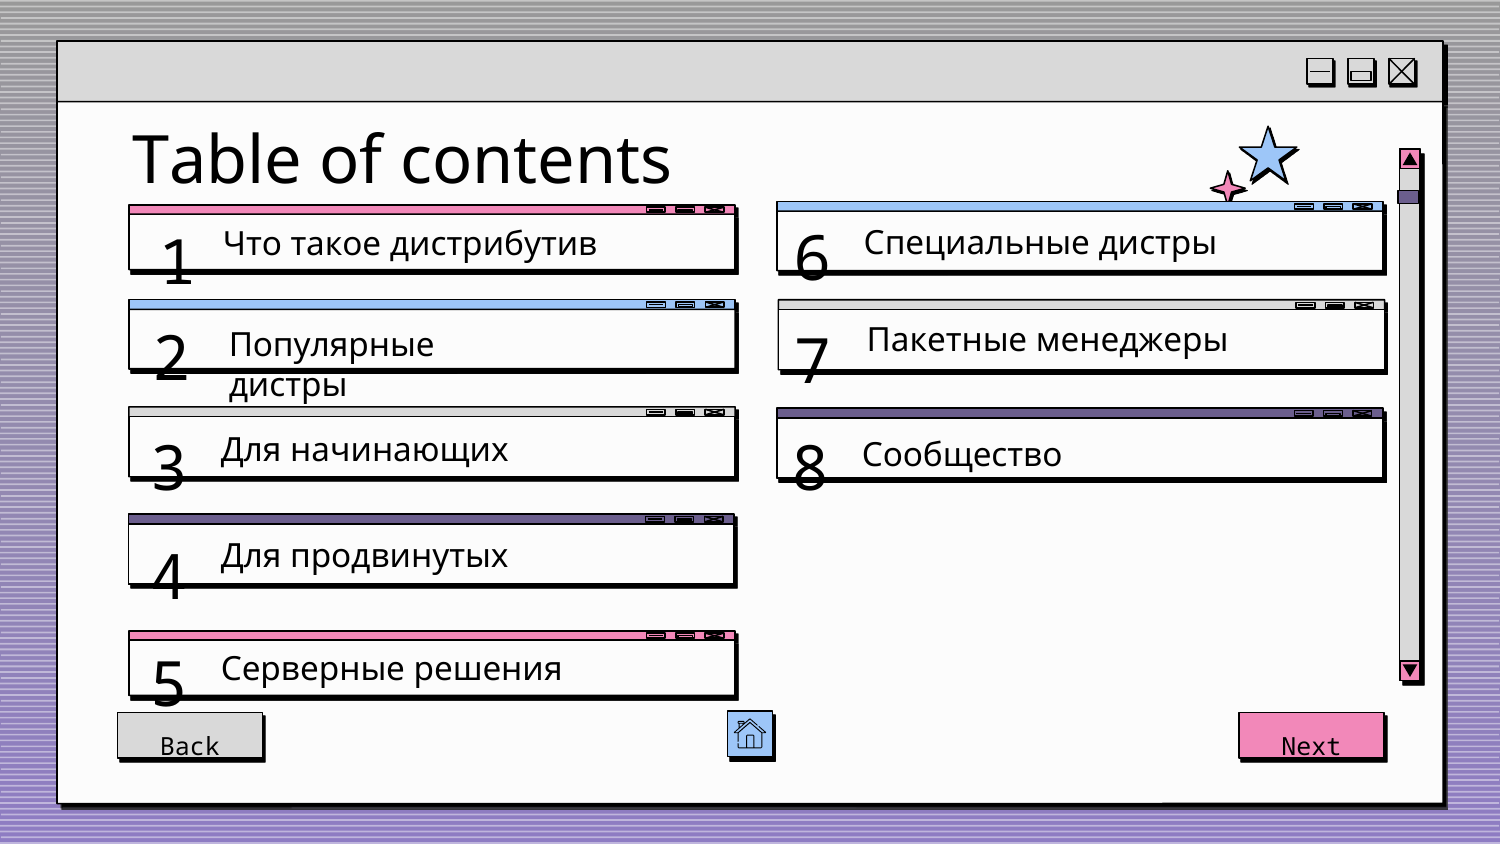

# Table of contents
6
00
Специальные дистры
1
Что такое дистрибутив
Пакетные менеджеры
2
7
Популярные дистры
3
8
Для начинающих
Сообщество
Для продвинутых
4
5
00
Серверные решения
Back
Next